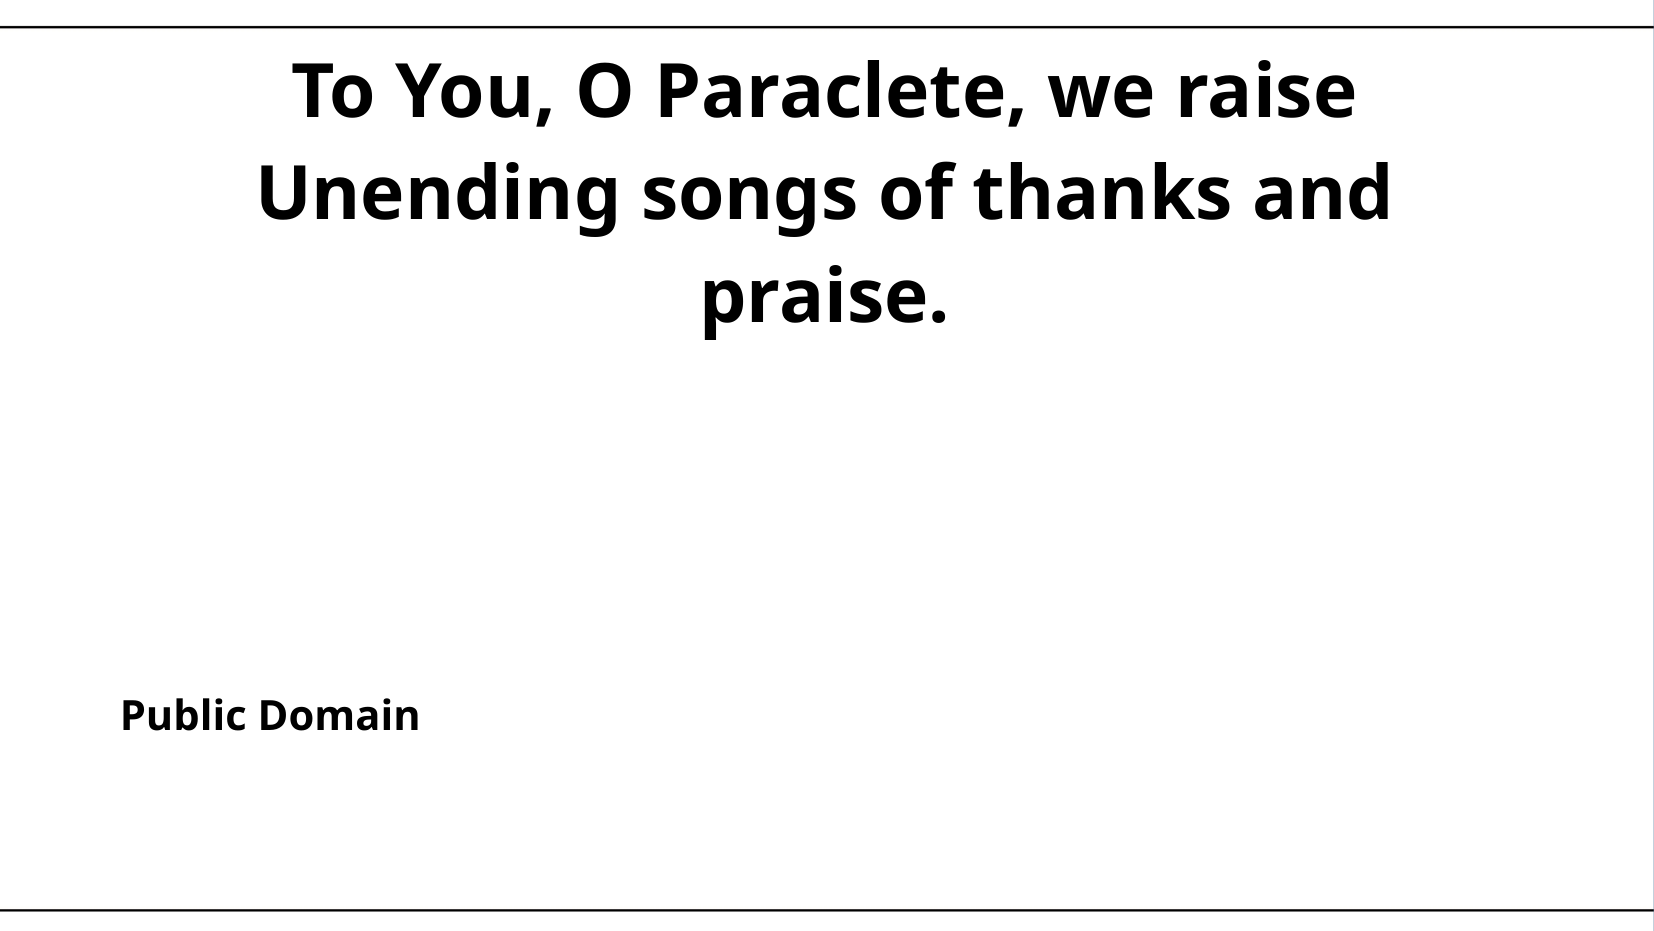

To You, O Paraclete, we raise
Unending songs of thanks and praise.
Public Domain